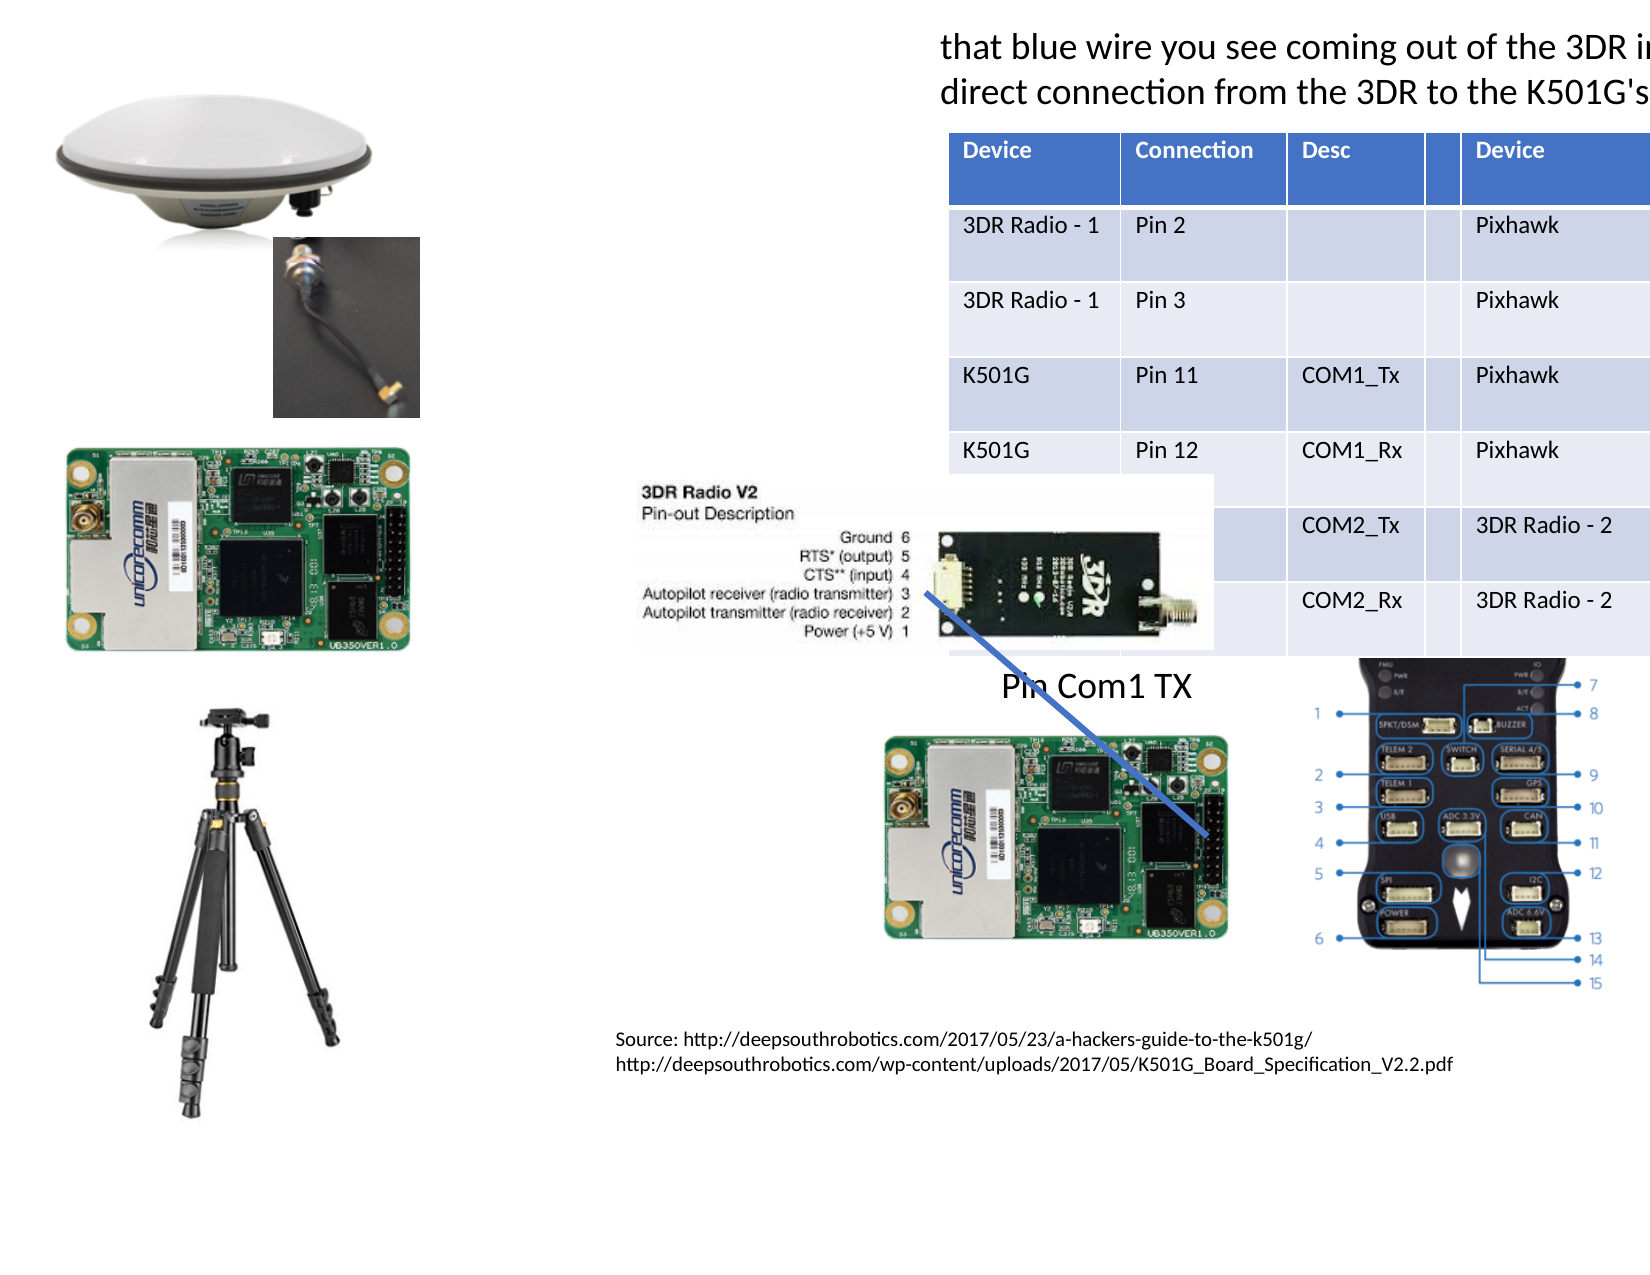

that blue wire you see coming out of the 3DR in the picture is a direct connection from the 3DR to the K501G's Com2 RX port.
| Device | Connection | Desc | | Device | Connection |
| --- | --- | --- | --- | --- | --- |
| 3DR Radio - 1 | Pin 2 | | | Pixhawk | Port – telem 1 |
| 3DR Radio - 1 | Pin 3 | | | Pixhawk | Port – telem 1 |
| K501G | Pin 11 | COM1\_Tx | | Pixhawk | ?? |
| K501G | Pin 12 | COM1\_Rx | | Pixhawk | ?? |
| K501G | Pin 14 | COM2\_Tx | | 3DR Radio - 2 | ?? |
| K501G | Pin 15 | COM2\_Rx | | 3DR Radio - 2 | Radio Transmitter Pin 3 |
Pin Com1 TX
Source: http://deepsouthrobotics.com/2017/05/23/a-hackers-guide-to-the-k501g/
http://deepsouthrobotics.com/wp-content/uploads/2017/05/K501G_Board_Specification_V2.2.pdf